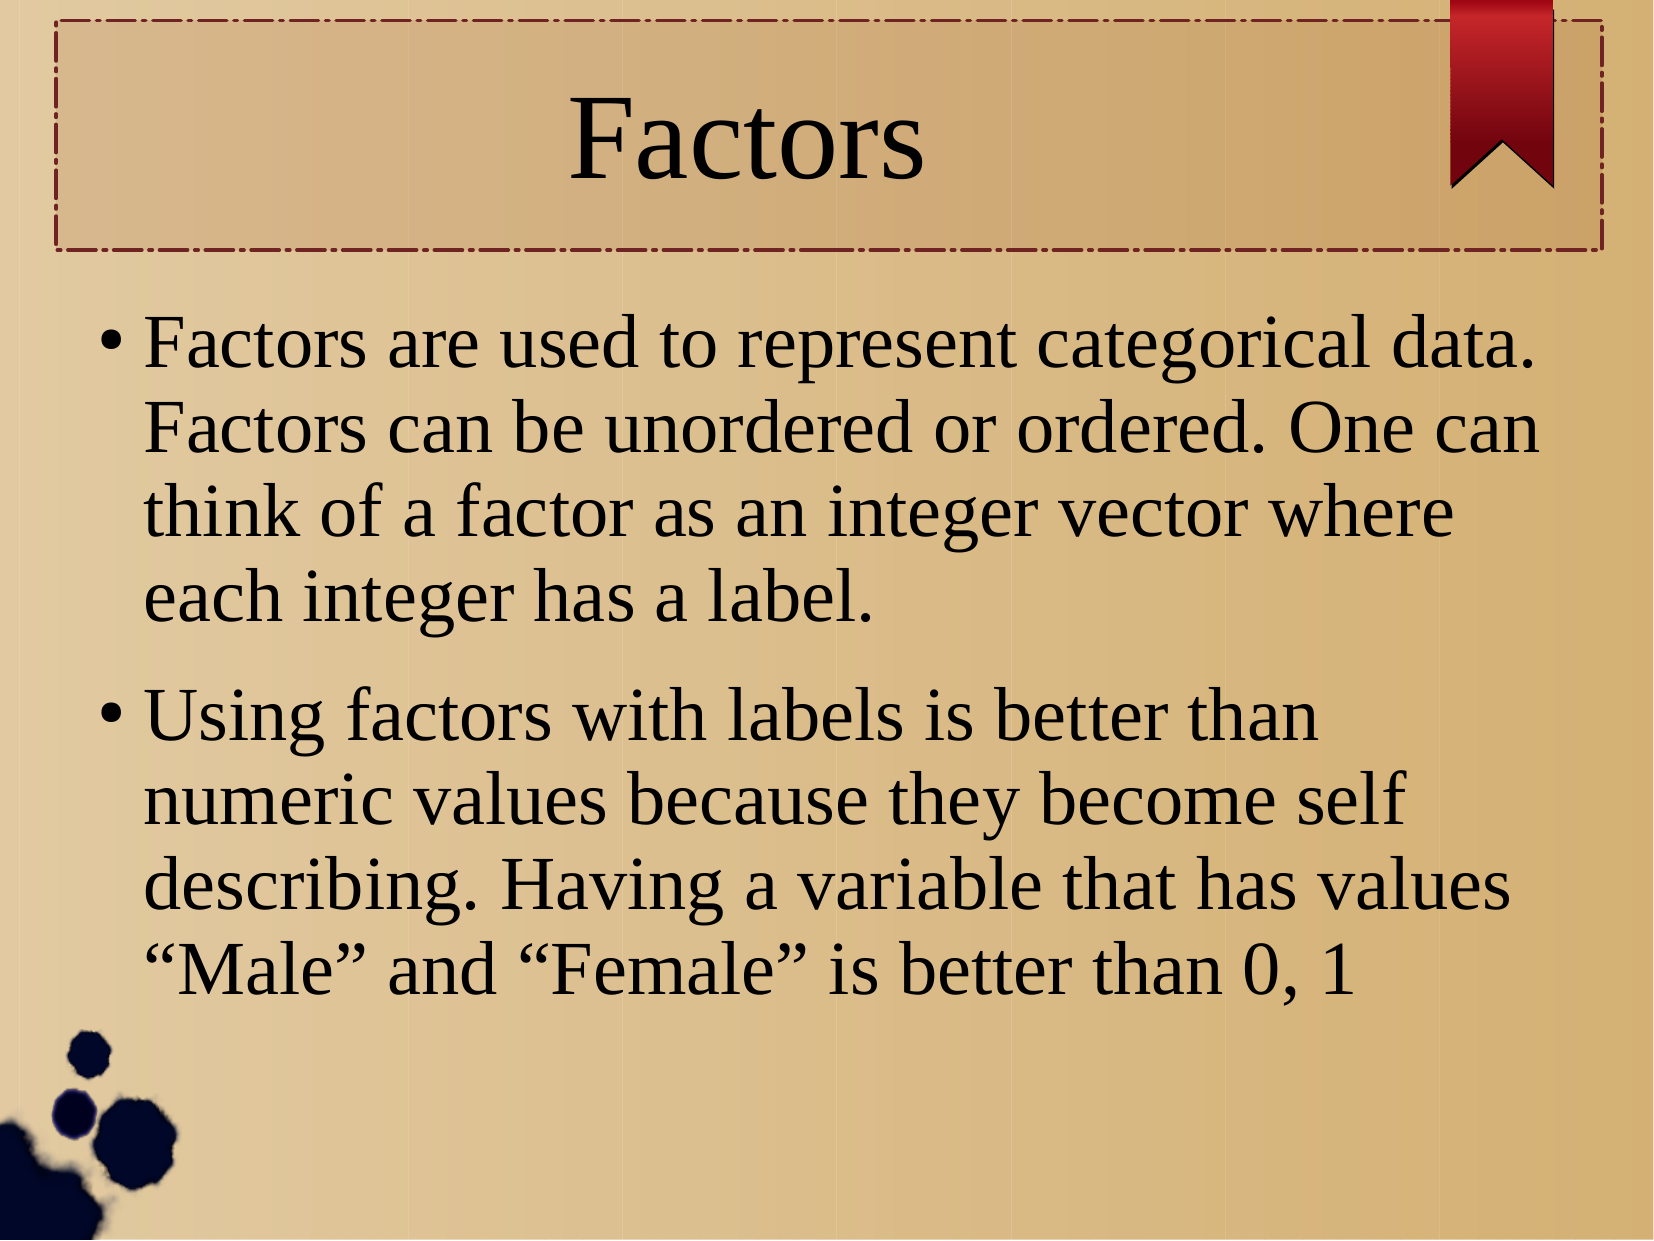

# Factors
Factors are used to represent categorical data. Factors can be unordered or ordered. One can think of a factor as an integer vector where each integer has a label.
Using factors with labels is better than numeric values because they become self describing. Having a variable that has values “Male” and “Female” is better than 0, 1